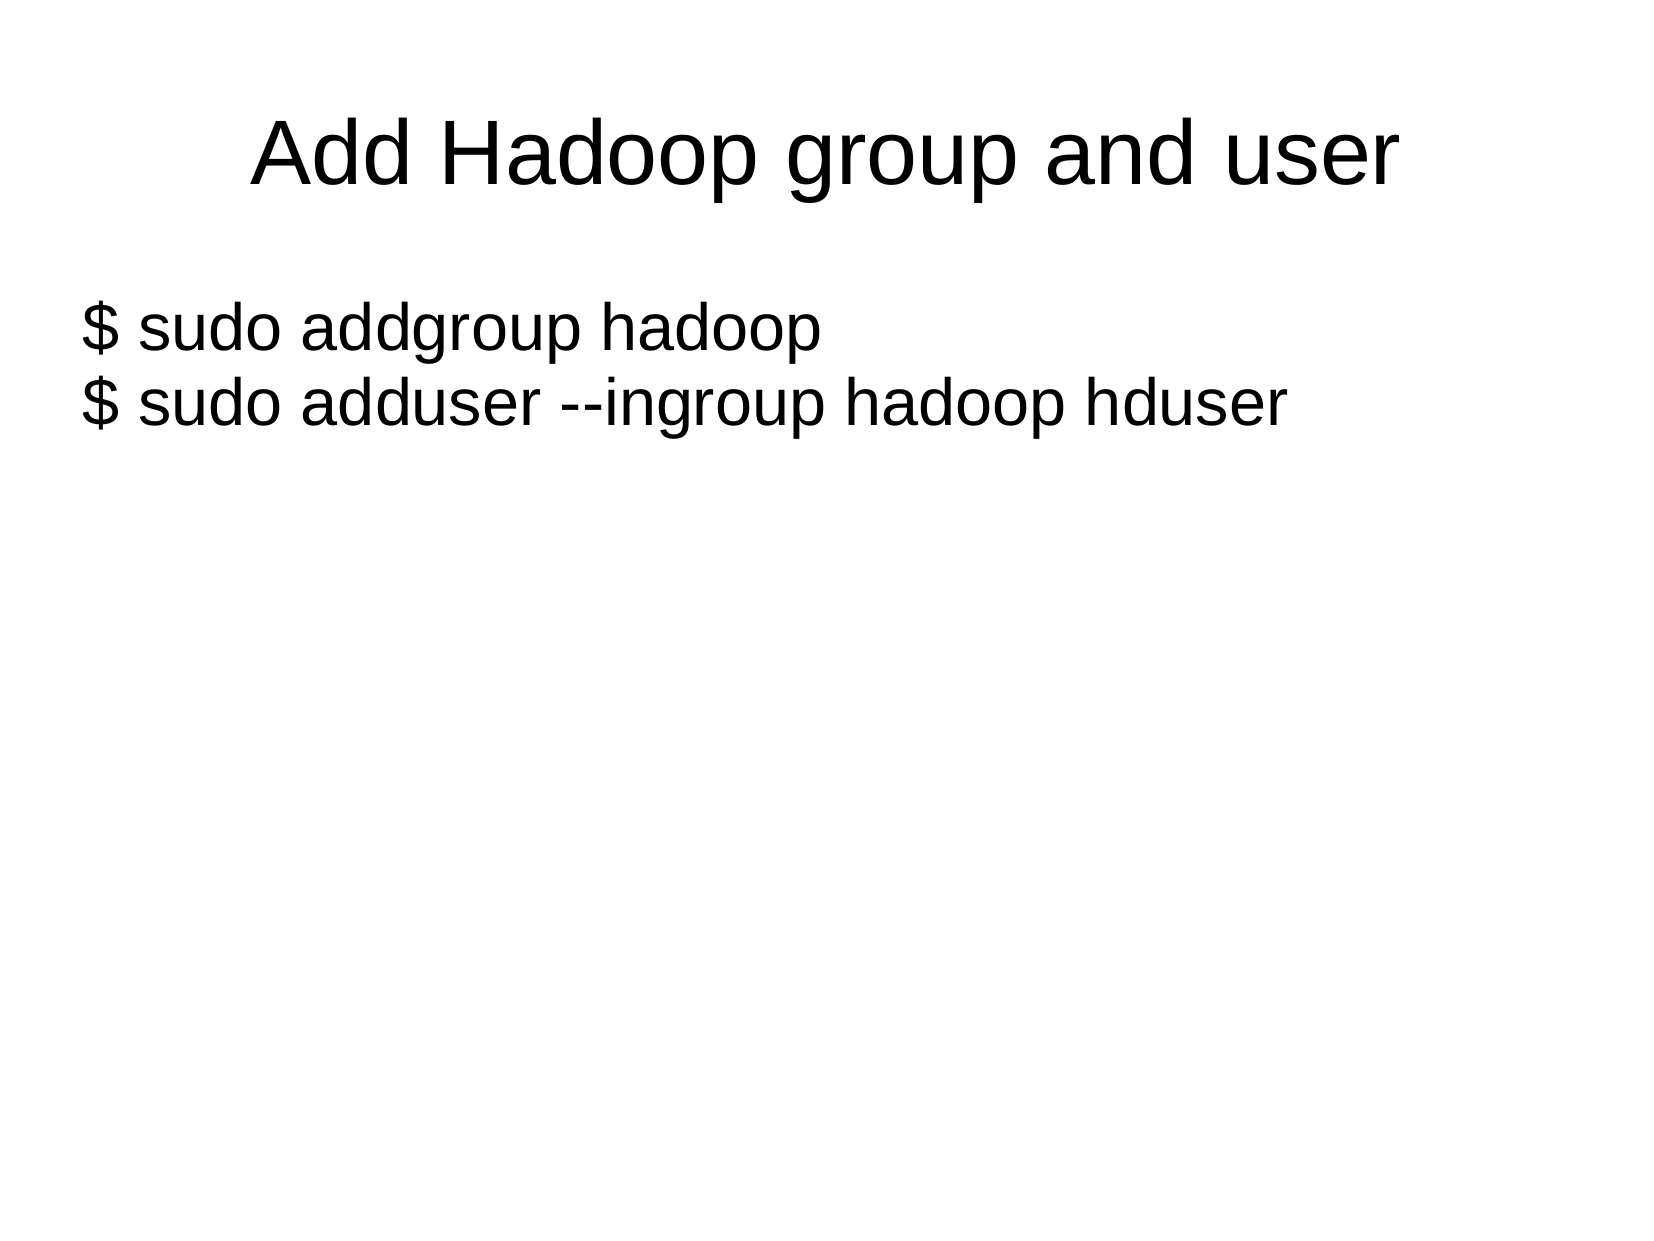

# Add Hadoop group and user
$ sudo addgroup hadoop
$ sudo adduser --ingroup hadoop hduser